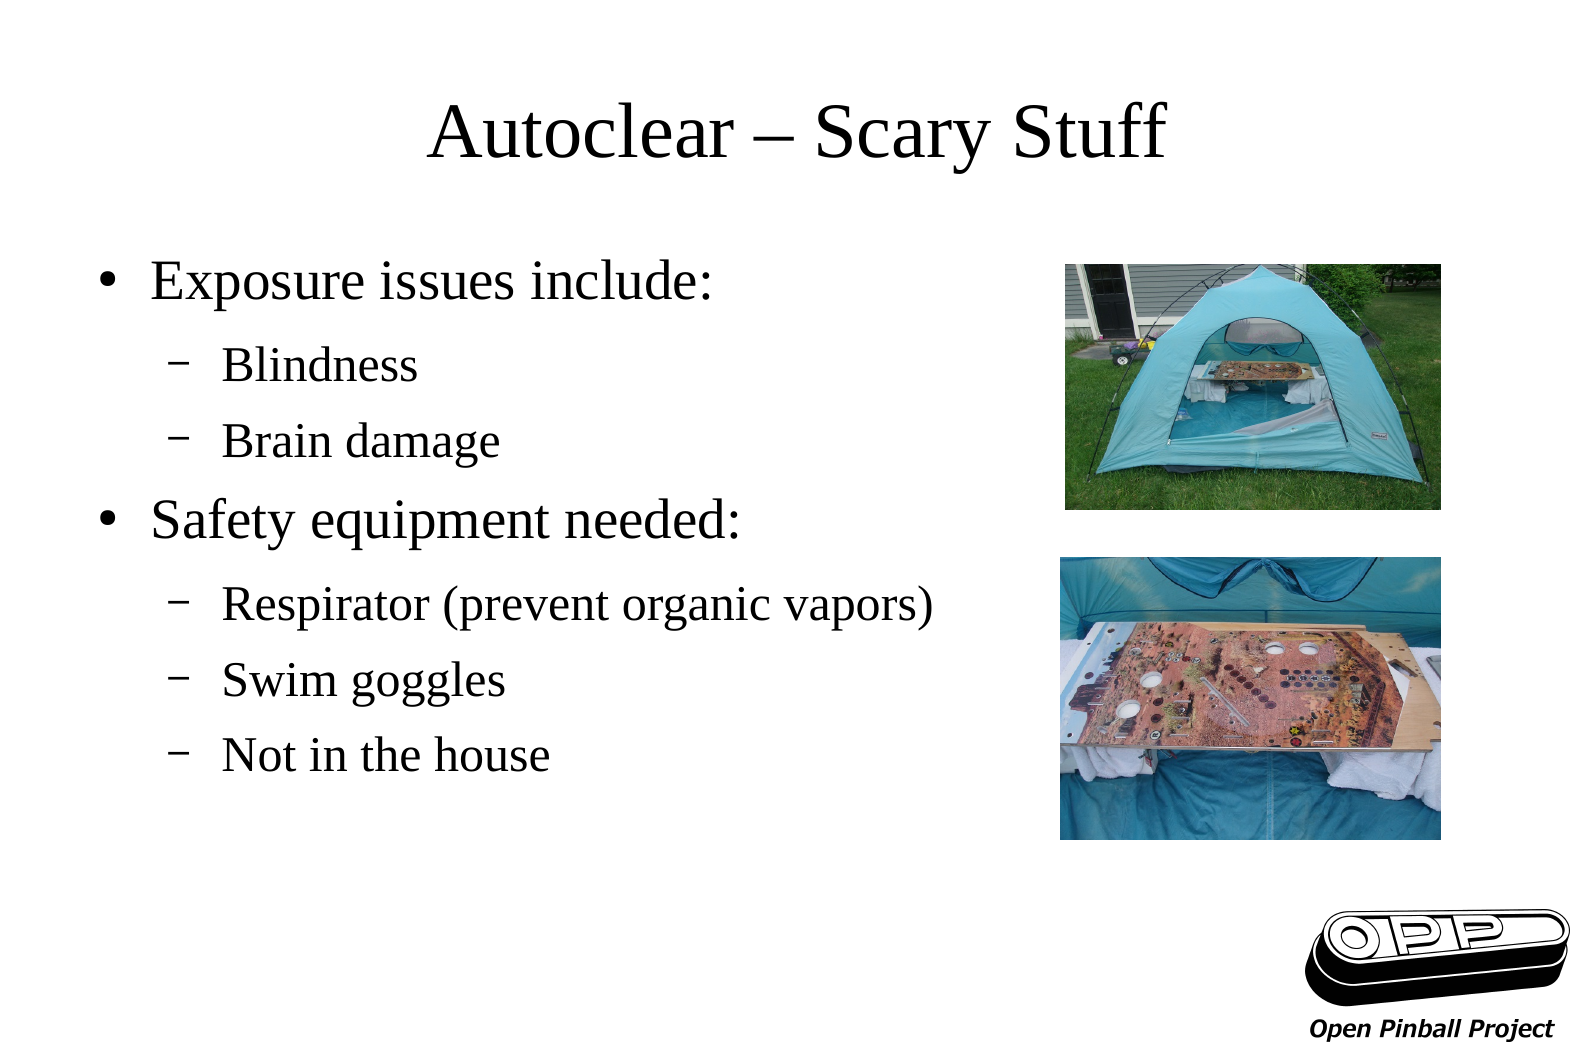

# Autoclear – Scary Stuff
Exposure issues include:
Blindness
Brain damage
Safety equipment needed:
Respirator (prevent organic vapors)
Swim goggles
Not in the house